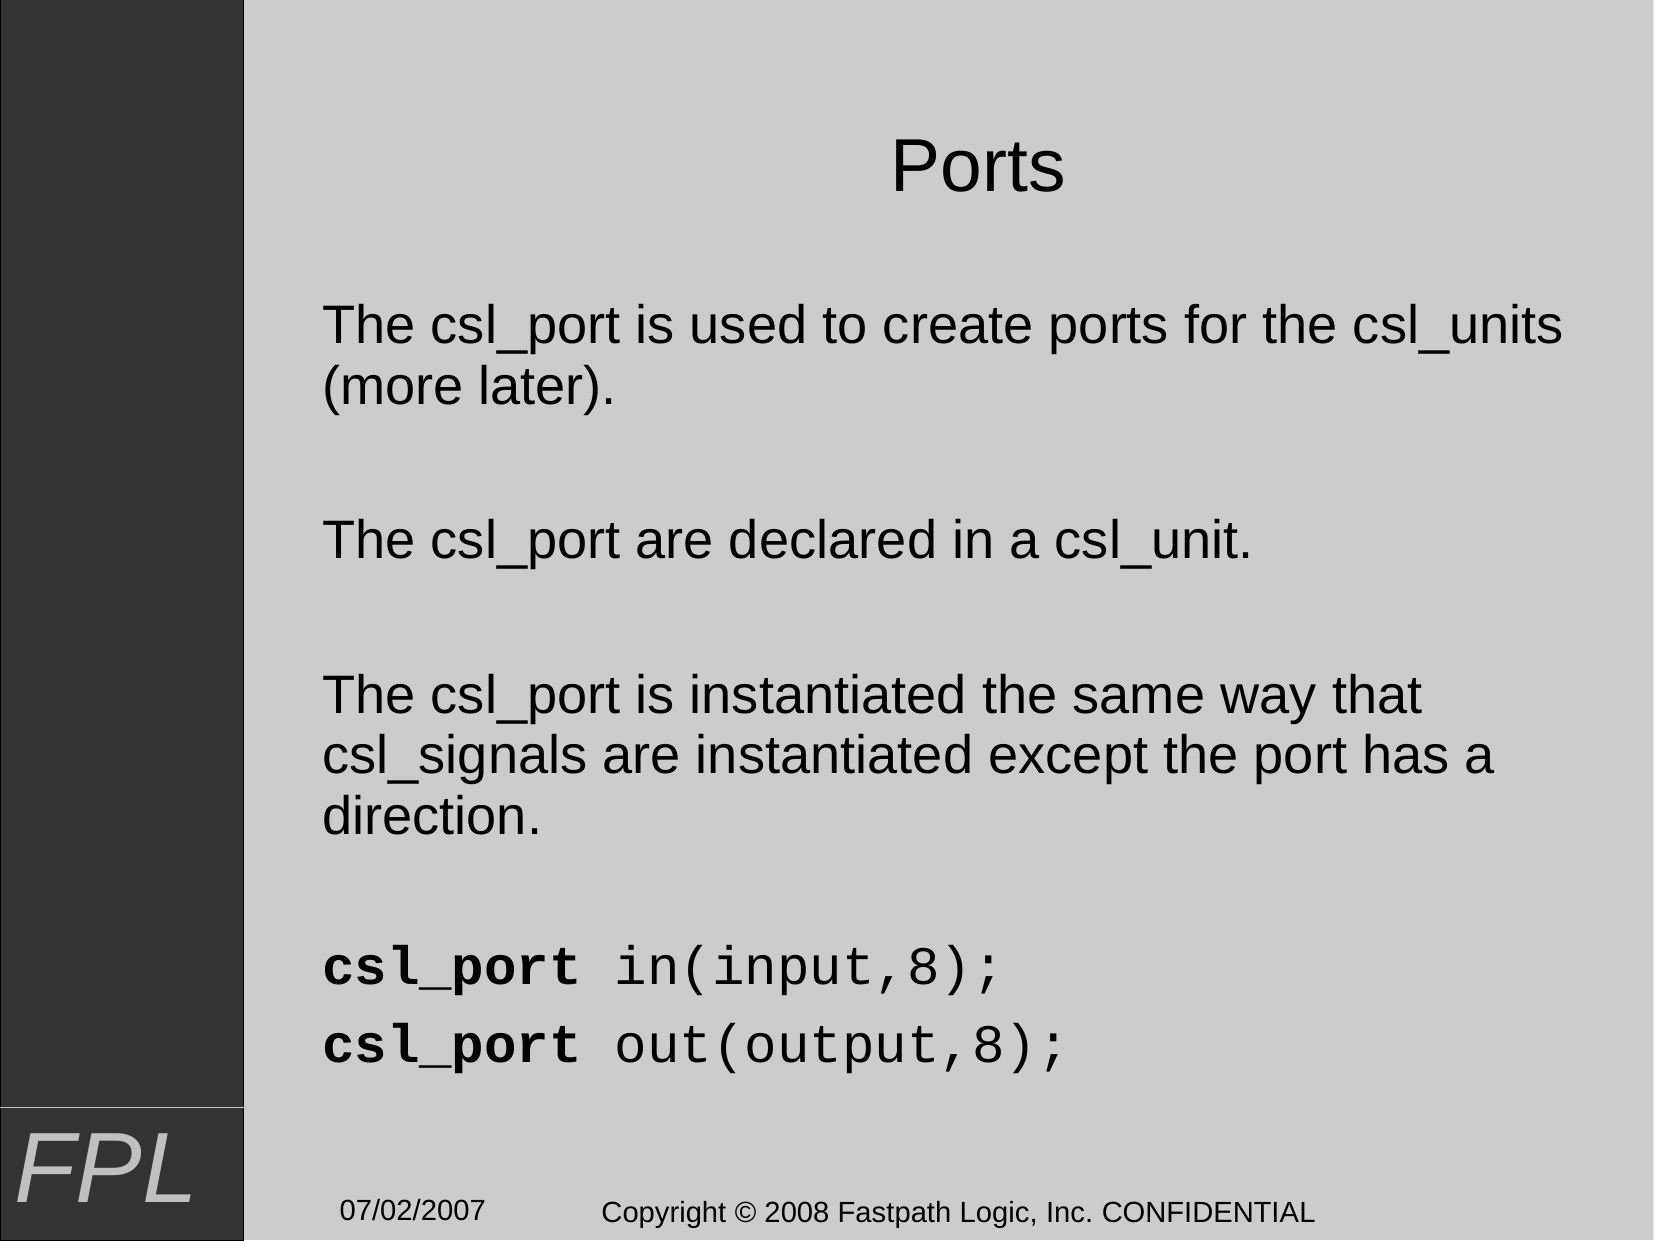

# Ports
The csl_port is used to create ports for the csl_units (more later).
The csl_port are declared in a csl_unit.
The csl_port is instantiated the same way that csl_signals are instantiated except the port has a direction.
csl_port in(input,8);
csl_port out(output,8);
07/02/2007
© 2007 FASTPATH LOGIC INC.